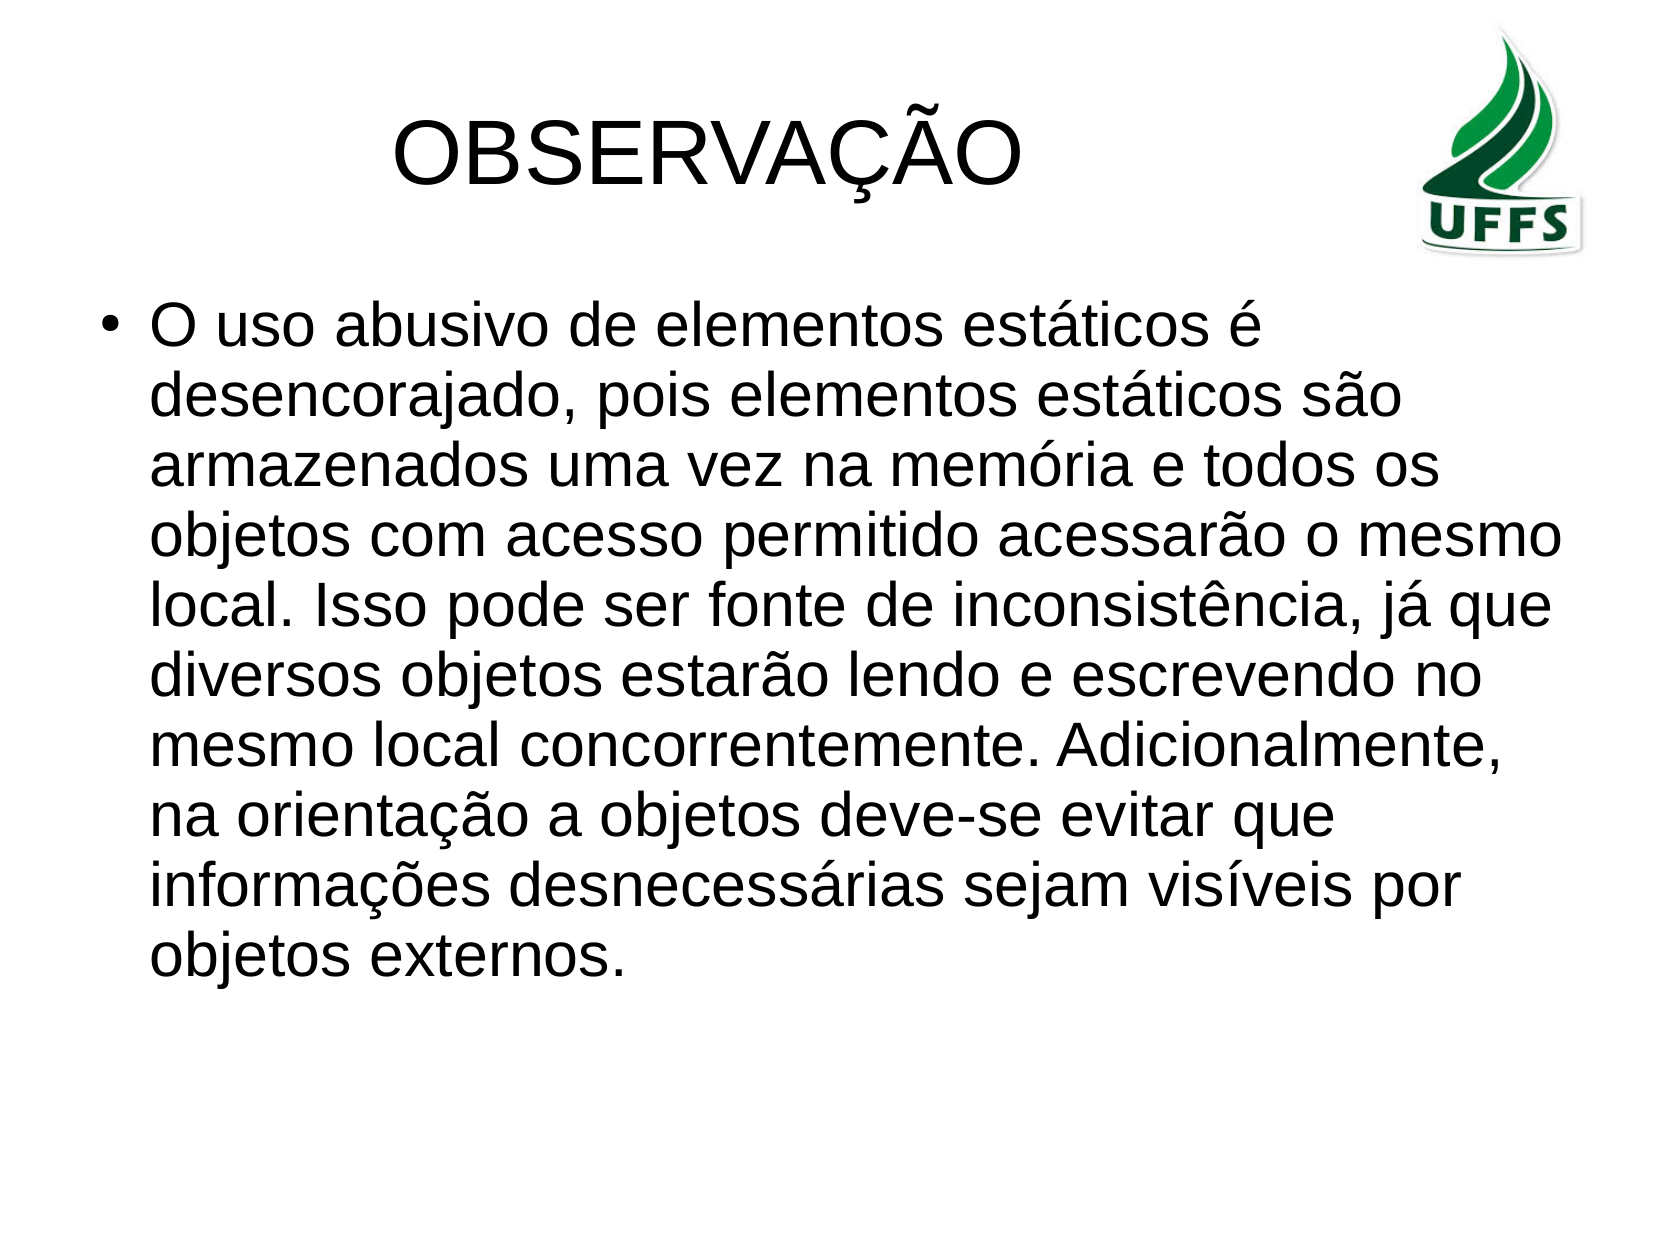

# OBSERVAÇÃO
O uso abusivo de elementos estáticos é desencorajado, pois elementos estáticos são armazenados uma vez na memória e todos os objetos com acesso permitido acessarão o mesmo local. Isso pode ser fonte de inconsistência, já que diversos objetos estarão lendo e escrevendo no mesmo local concorrentemente. Adicionalmente, na orientação a objetos deve-se evitar que informações desnecessárias sejam visíveis por objetos externos.